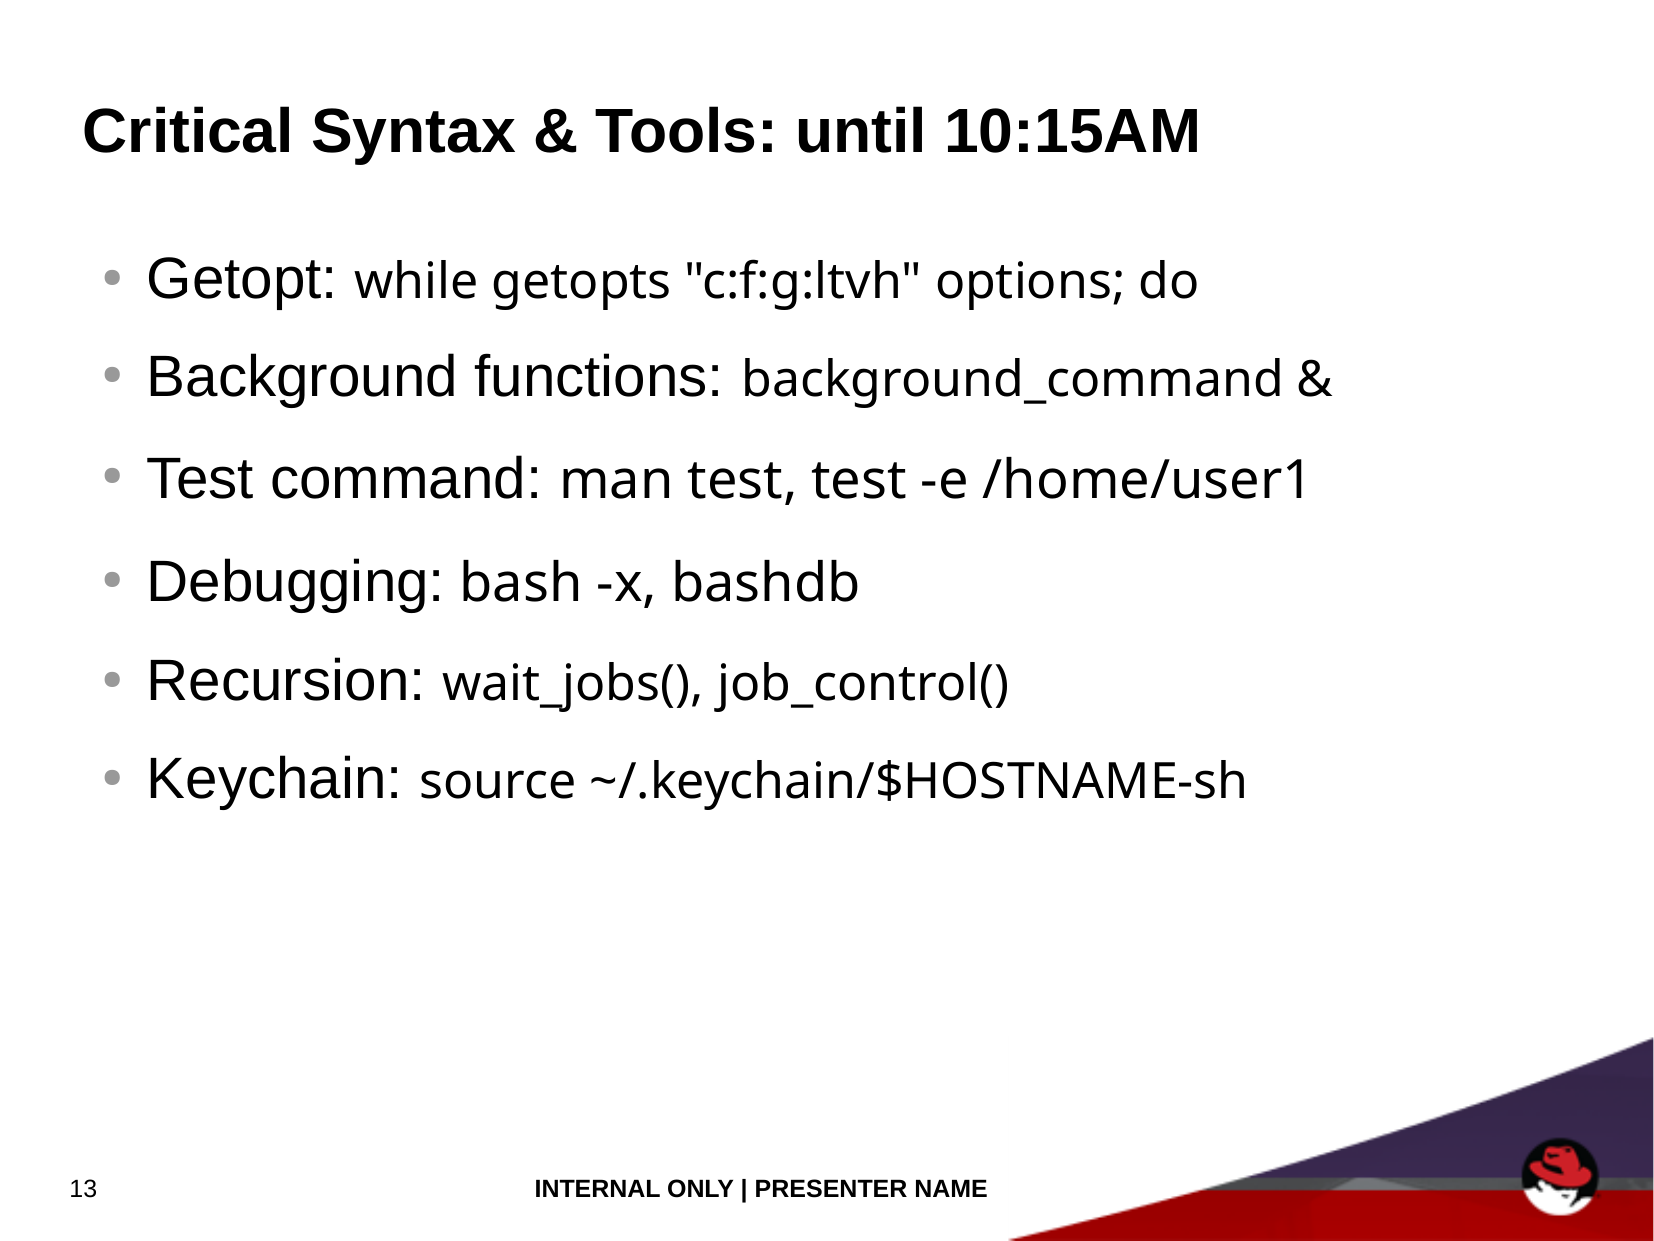

# Critical Syntax & Tools: until 10:15AM
Getopt: while getopts "c:f:g:ltvh" options; do
Background functions: background_command &
Test command: man test, test -e /home/user1
Debugging: bash -x, bashdb
Recursion: wait_jobs(), job_control()
Keychain: source ~/.keychain/$HOSTNAME-sh